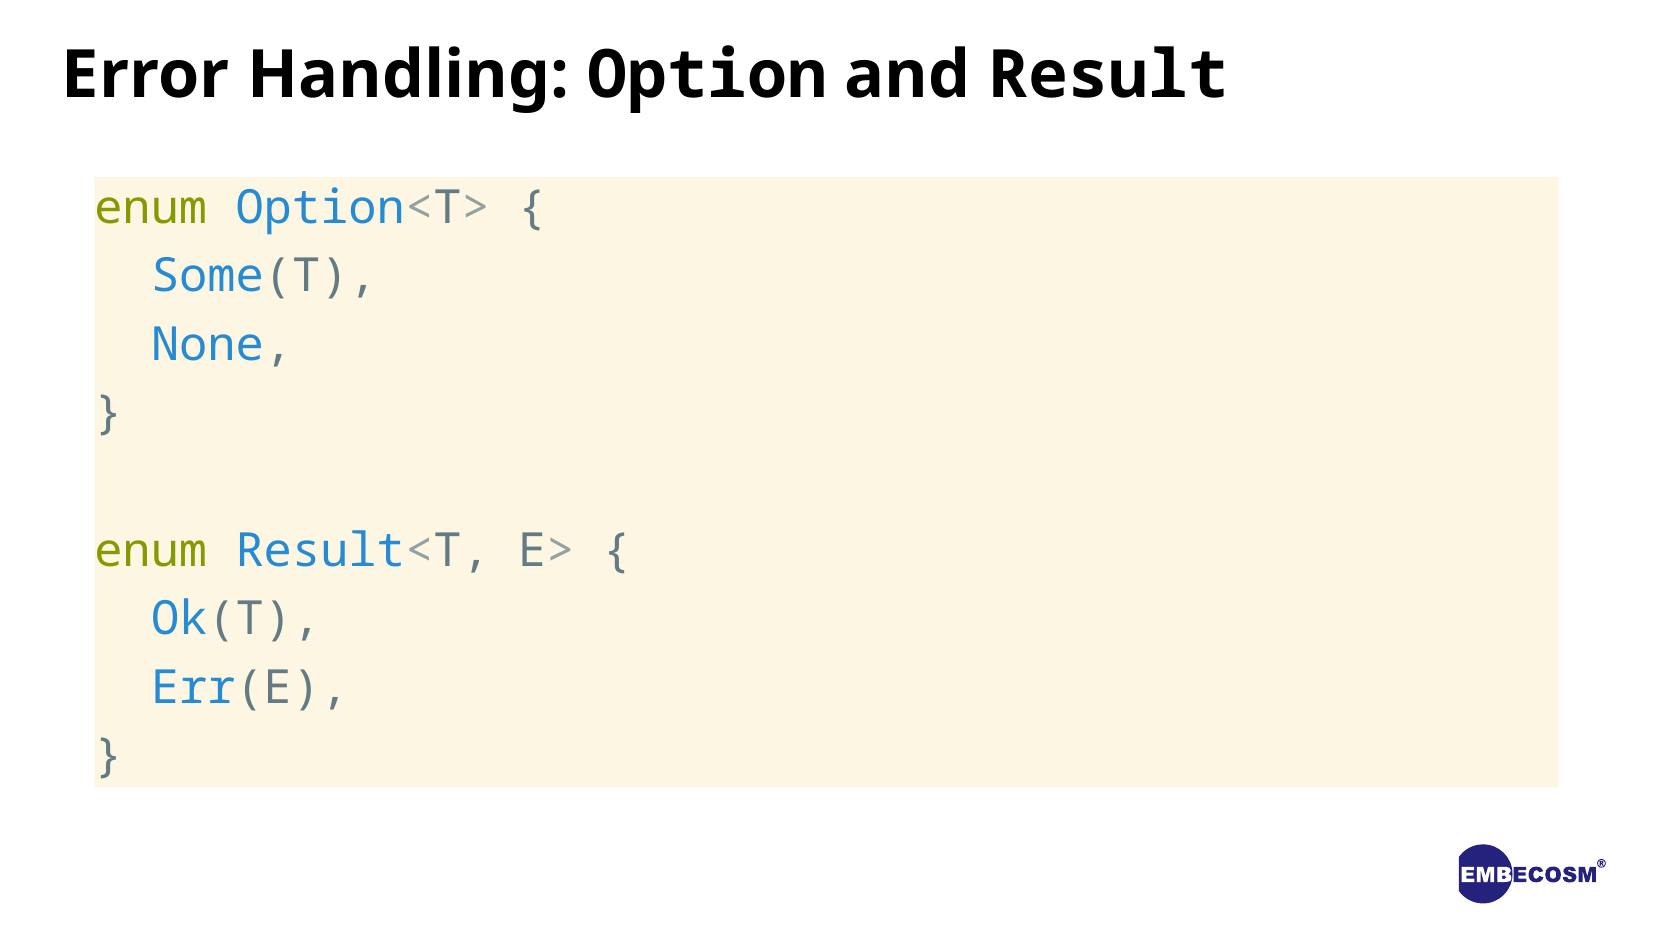

# Error Handling: Option and Result
enum Option<T> {
 Some(T),
 None,
}
enum Result<T, E> {
 Ok(T),
 Err(E),
}